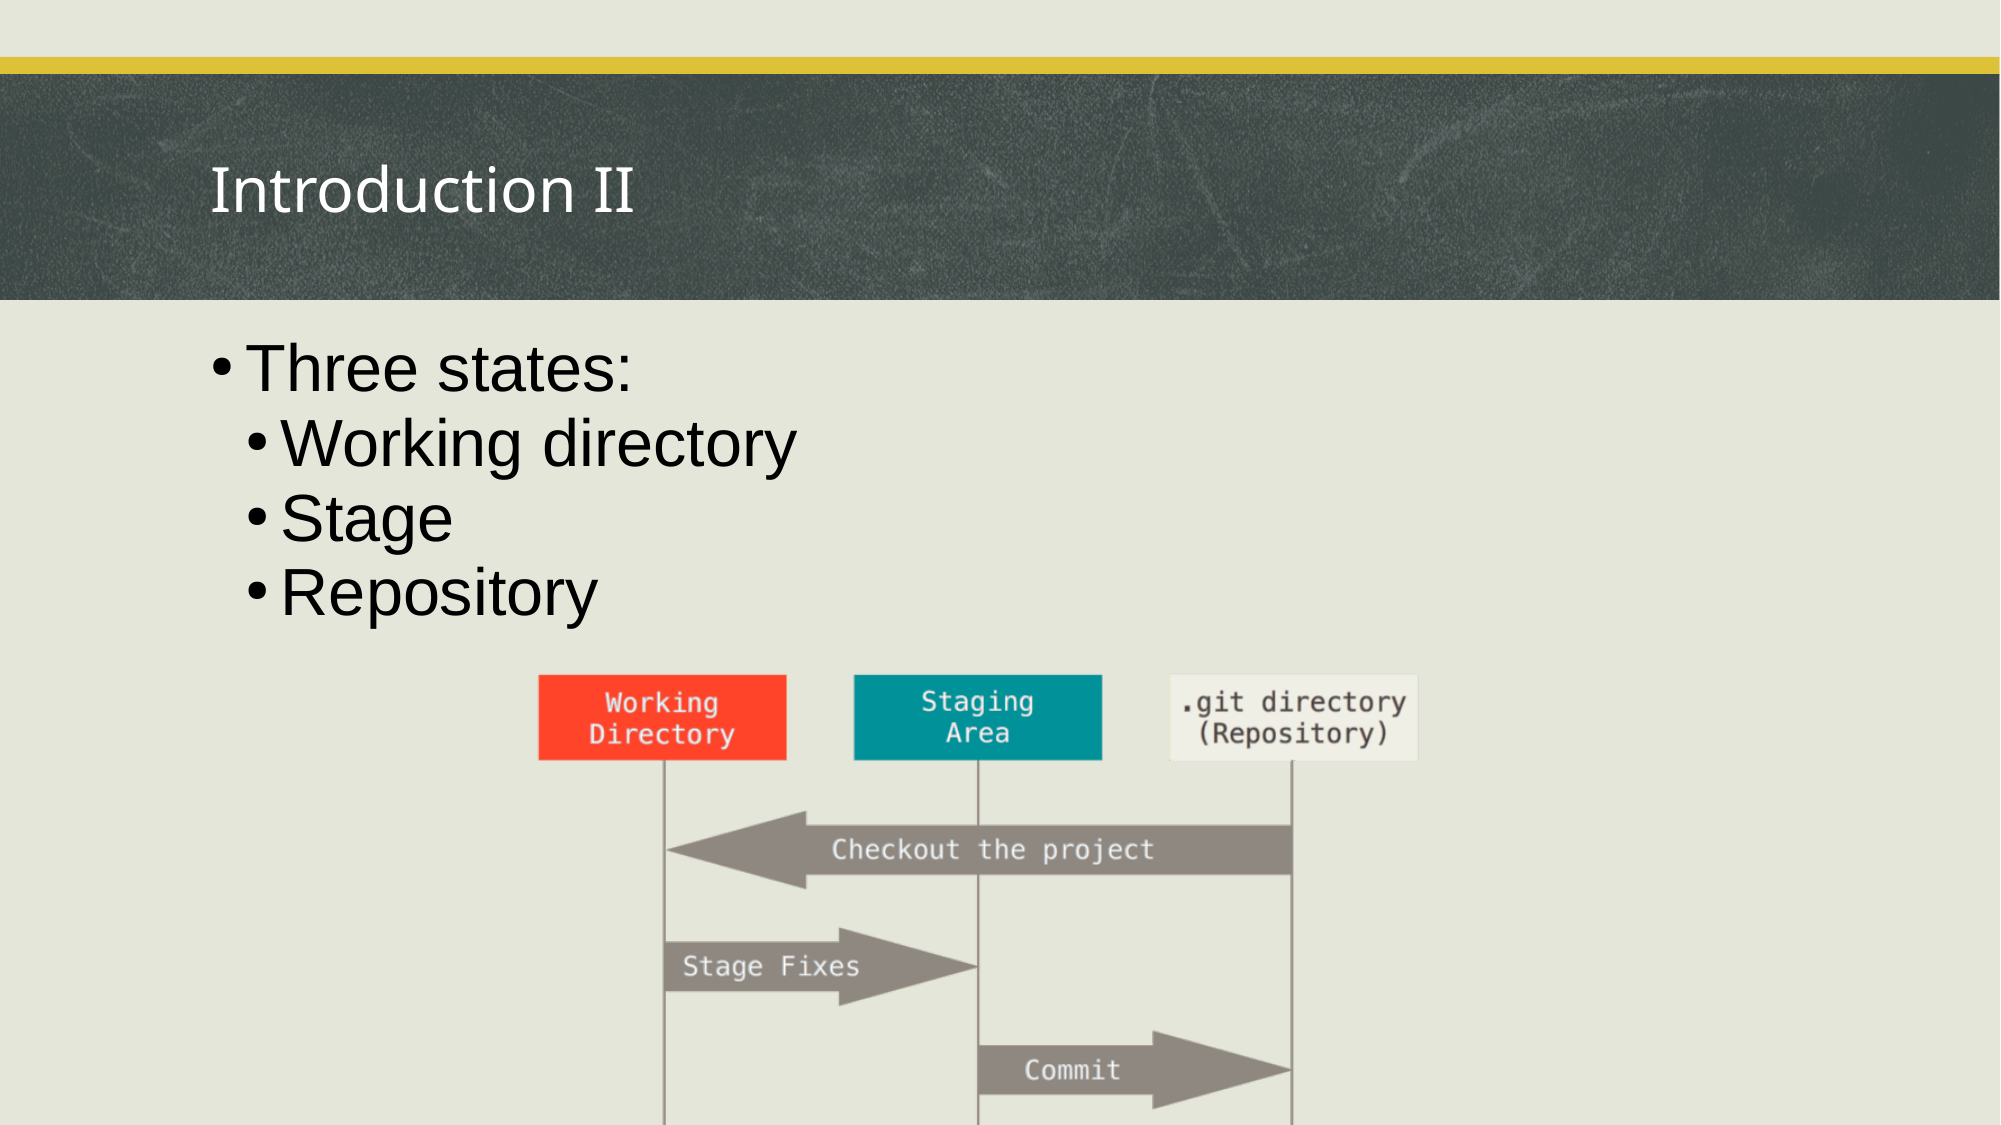

# Introduction II
Three states:
Working directory
Stage
Repository